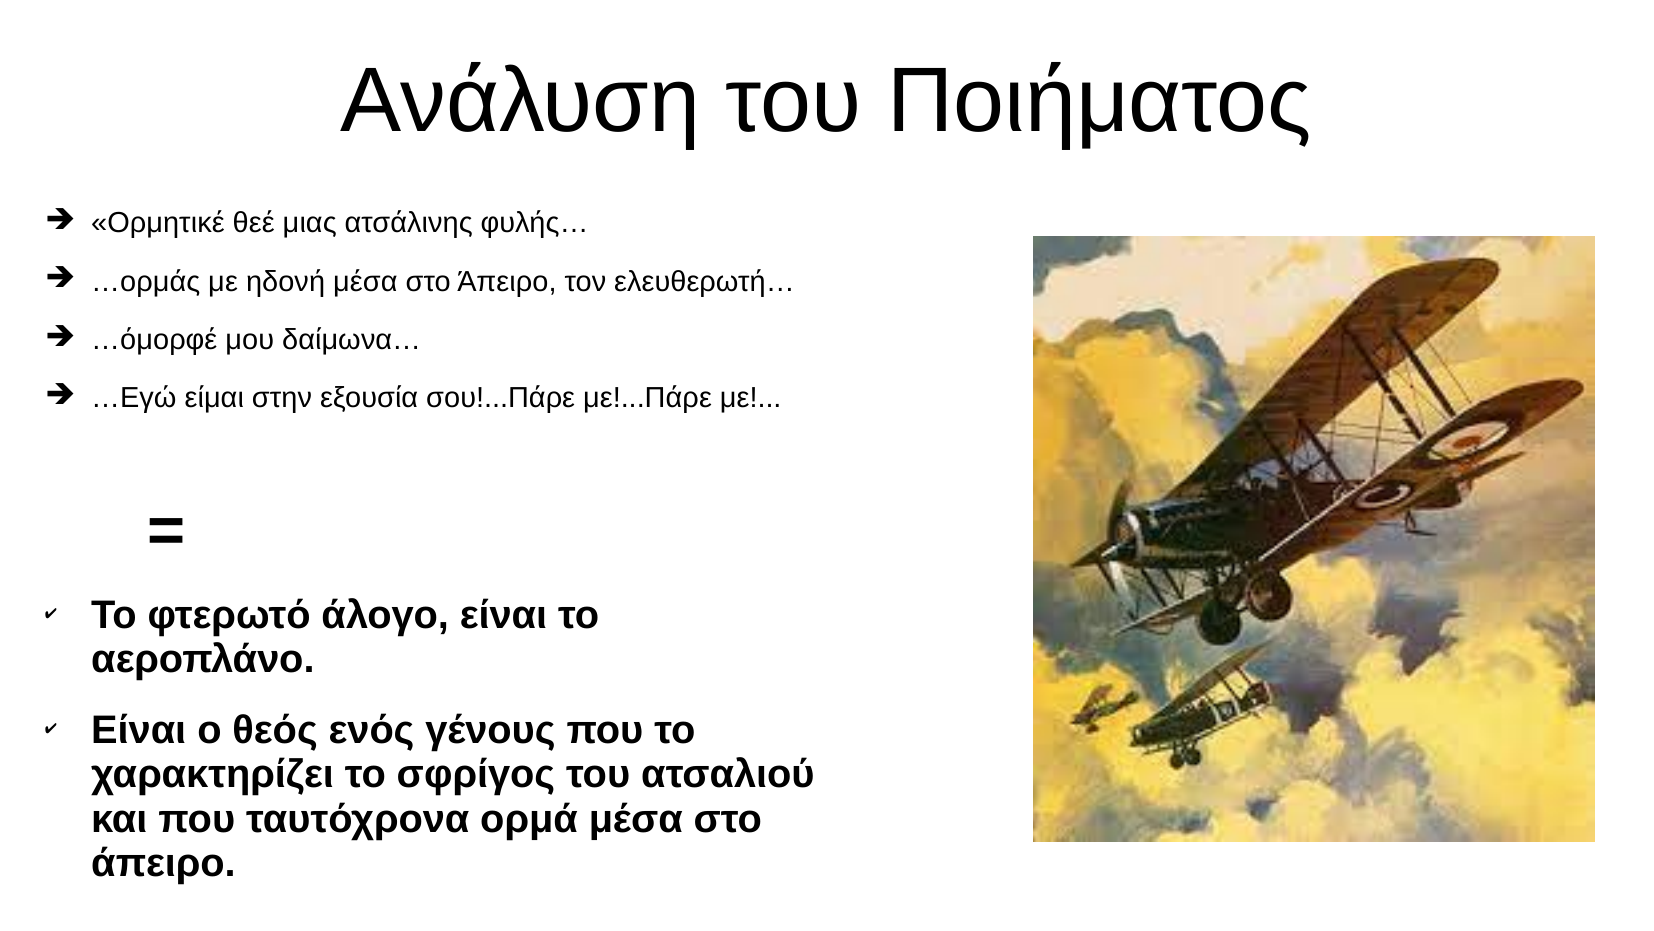

# Ανάλυση του Ποιήματος
«Ορμητικέ θεέ μιας ατσάλινης φυλής…
…ορμάς με ηδονή μέσα στο Άπειρο, τον ελευθερωτή…
…όμορφέ μου δαίμωνα…
…Εγώ είμαι στην εξουσία σου!...Πάρε με!...Πάρε με!...
 =
Το φτερωτό άλογο, είναι το αεροπλάνο.
Είναι ο θεός ενός γένους που το χαρακτηρίζει το σφρίγος του ατσαλιού και που ταυτόχρονα ορμά μέσα στο άπειρο.